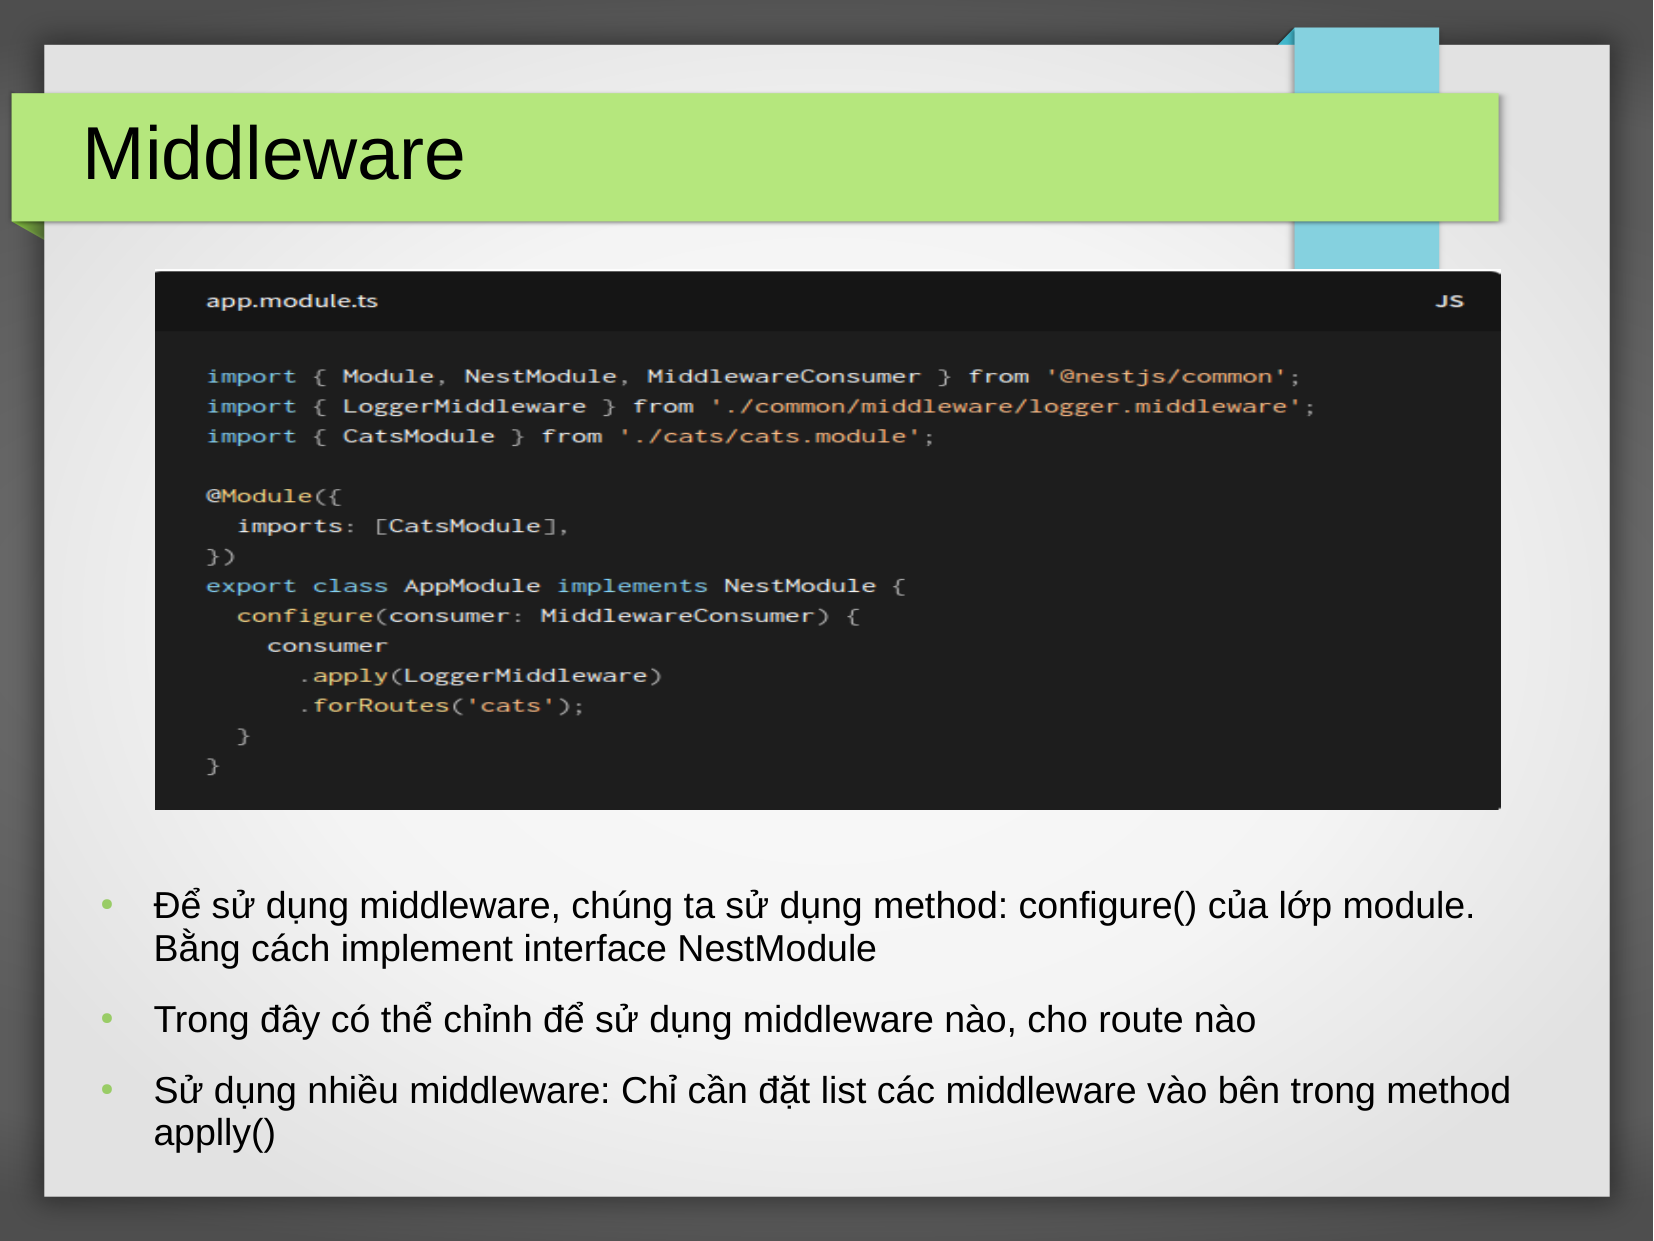

# Middleware
Để sử dụng middleware, chúng ta sử dụng method: configure() của lớp module. Bằng cách implement interface NestModule
Trong đây có thể chỉnh để sử dụng middleware nào, cho route nào
Sử dụng nhiều middleware: Chỉ cần đặt list các middleware vào bên trong method applly()